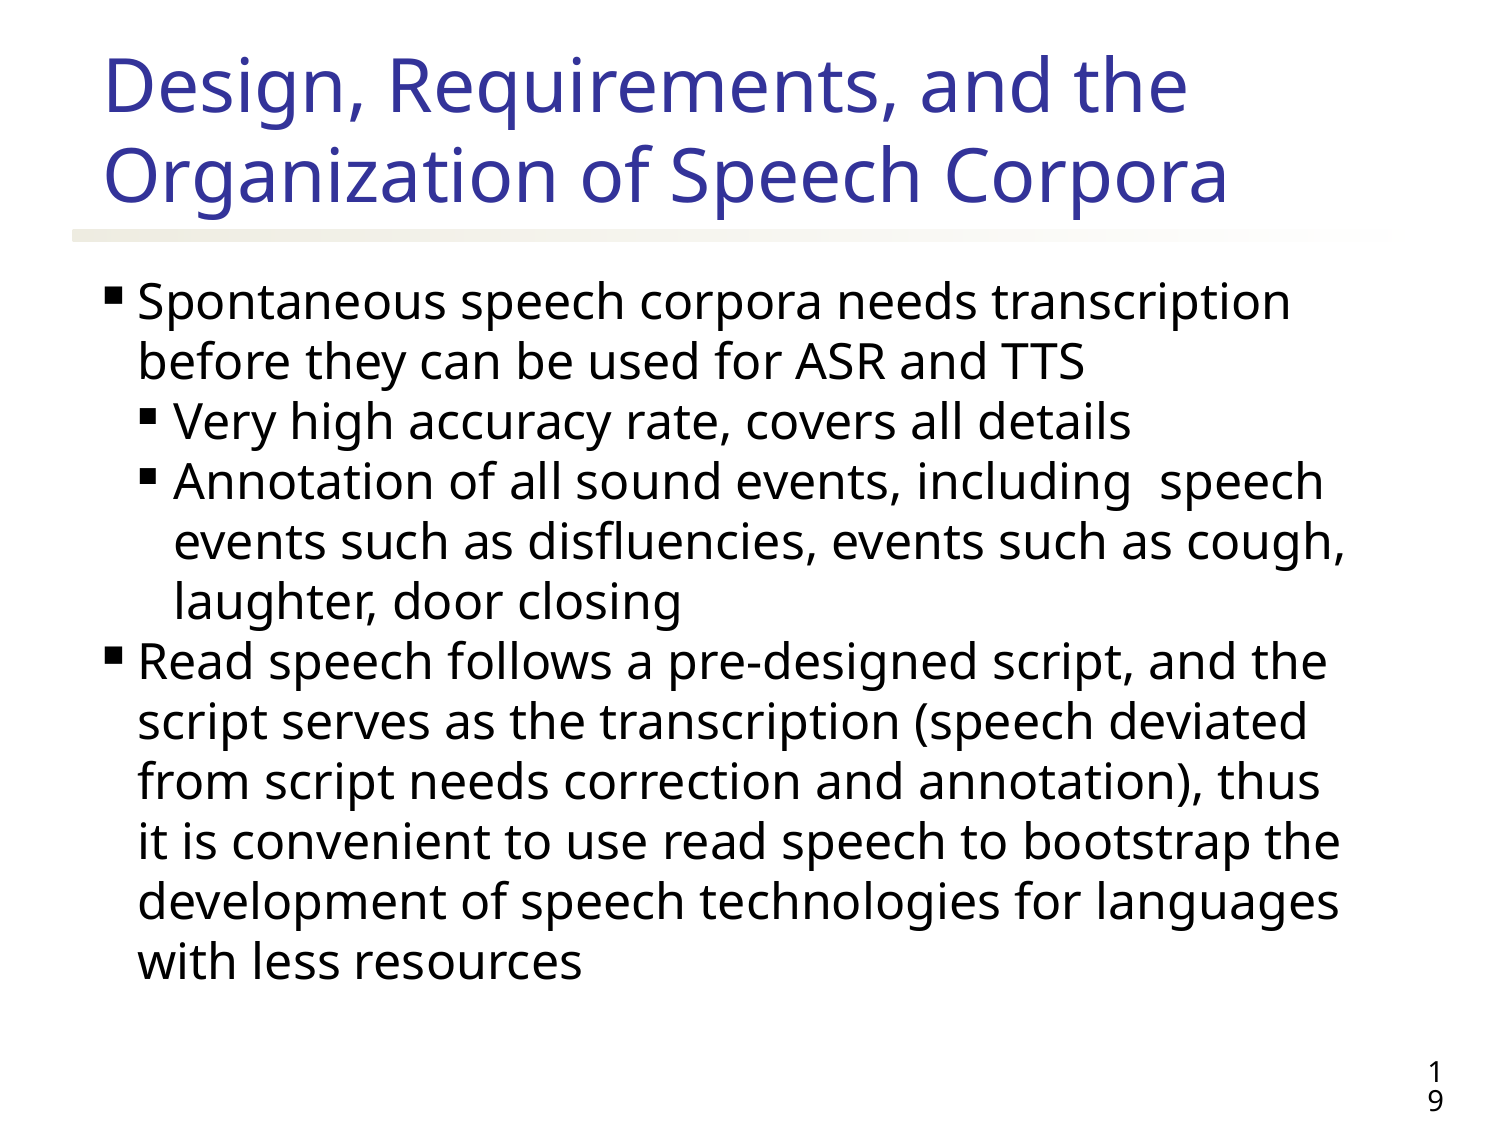

Design, Requirements, and the Organization of Speech Corpora
Spontaneous speech corpora needs transcription before they can be used for ASR and TTS
Very high accuracy rate, covers all details
Annotation of all sound events, including speech events such as disfluencies, events such as cough, laughter, door closing
Read speech follows a pre-designed script, and the script serves as the transcription (speech deviated from script needs correction and annotation), thus it is convenient to use read speech to bootstrap the development of speech technologies for languages with less resources